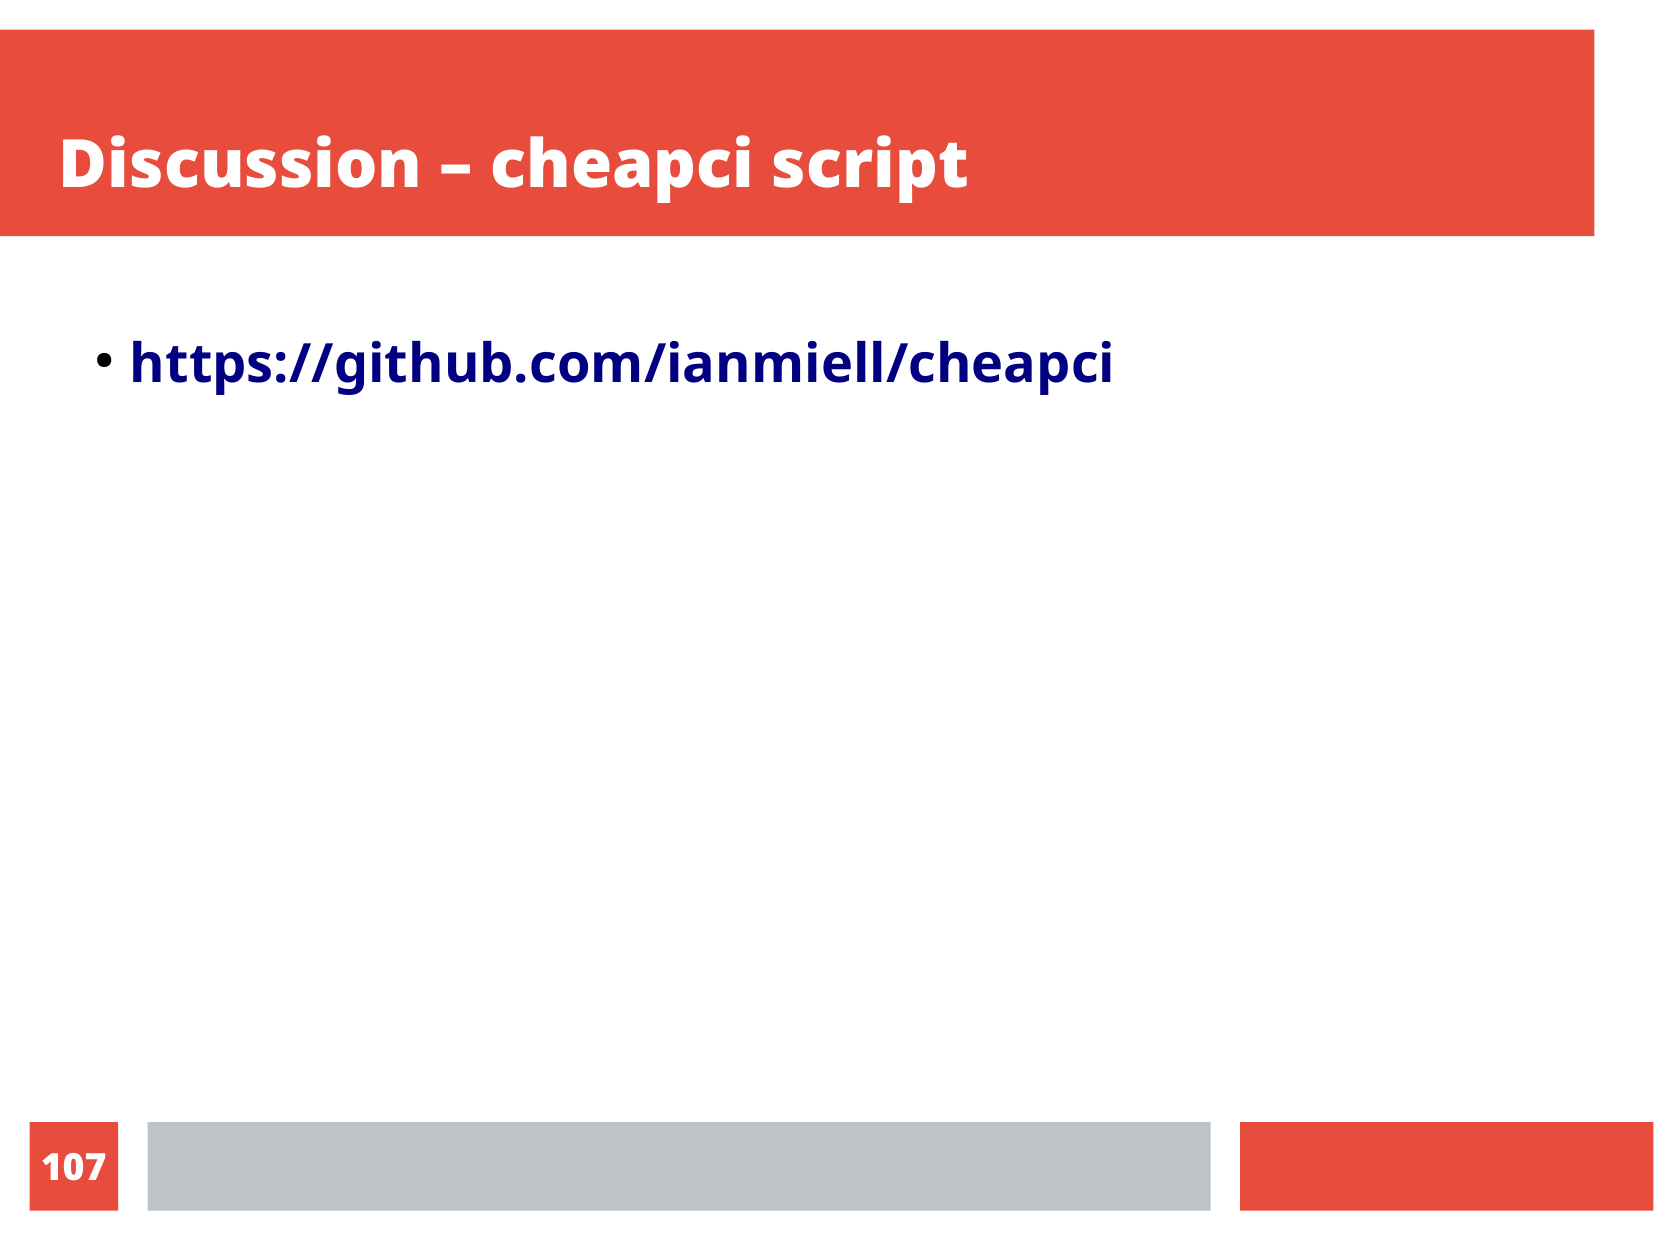

# Discussion – cheapci script
https://github.com/ianmiell/cheapci
107